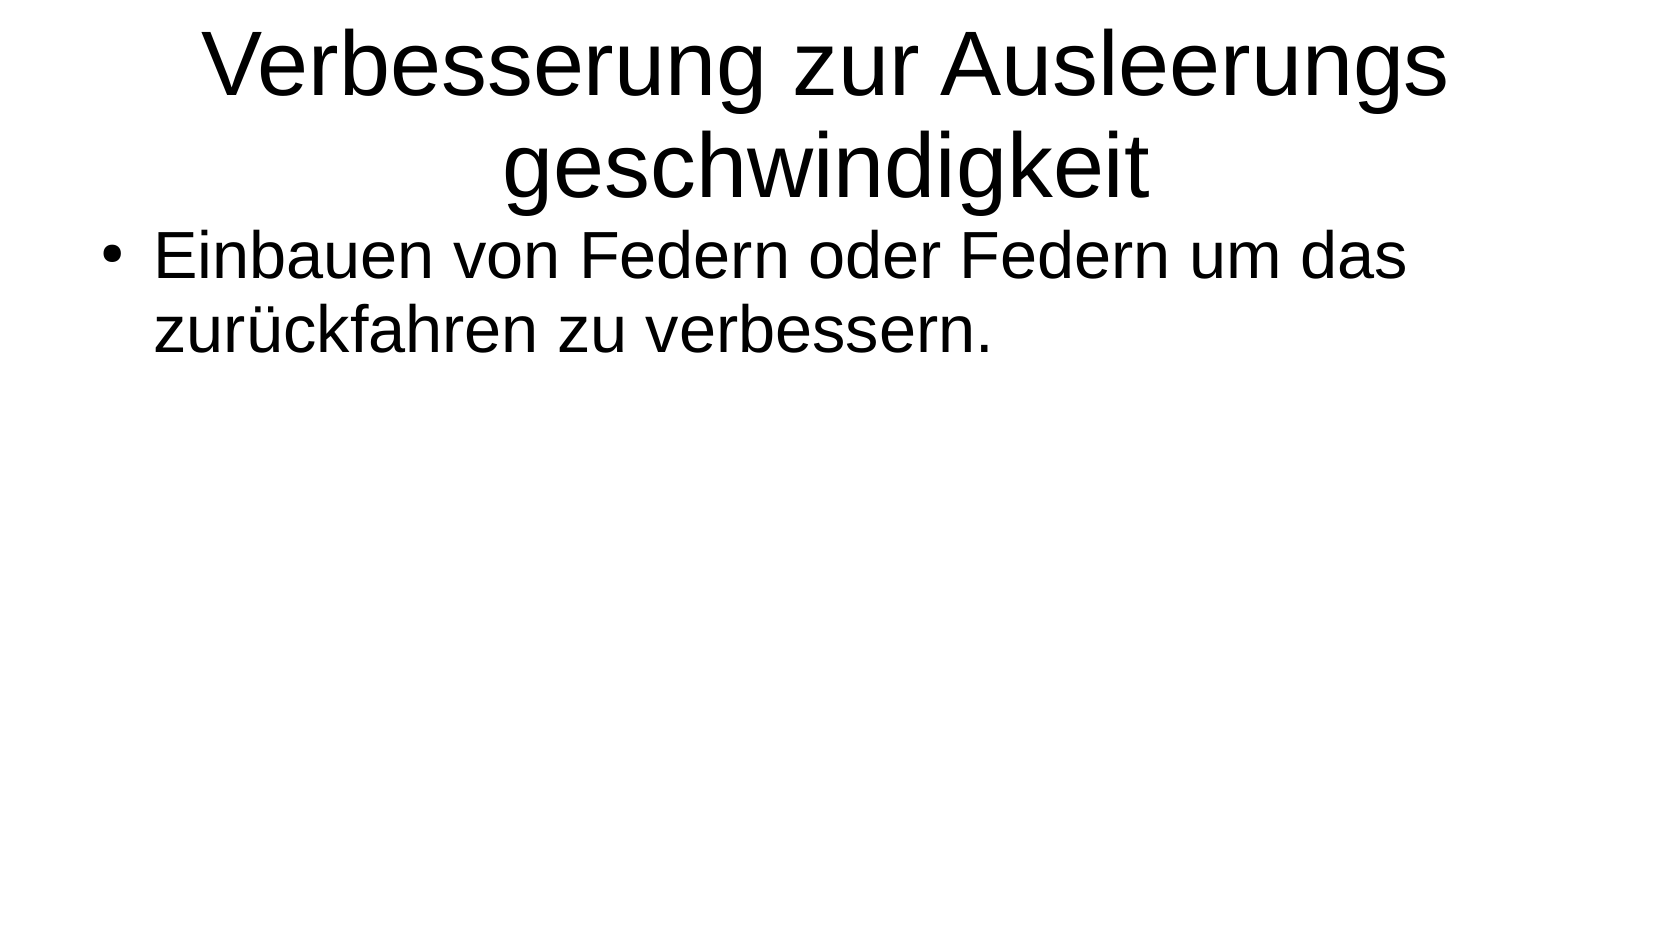

# Verbesserung zur Ausleerungs geschwindigkeit
Einbauen von Federn oder Federn um das zurückfahren zu verbessern.